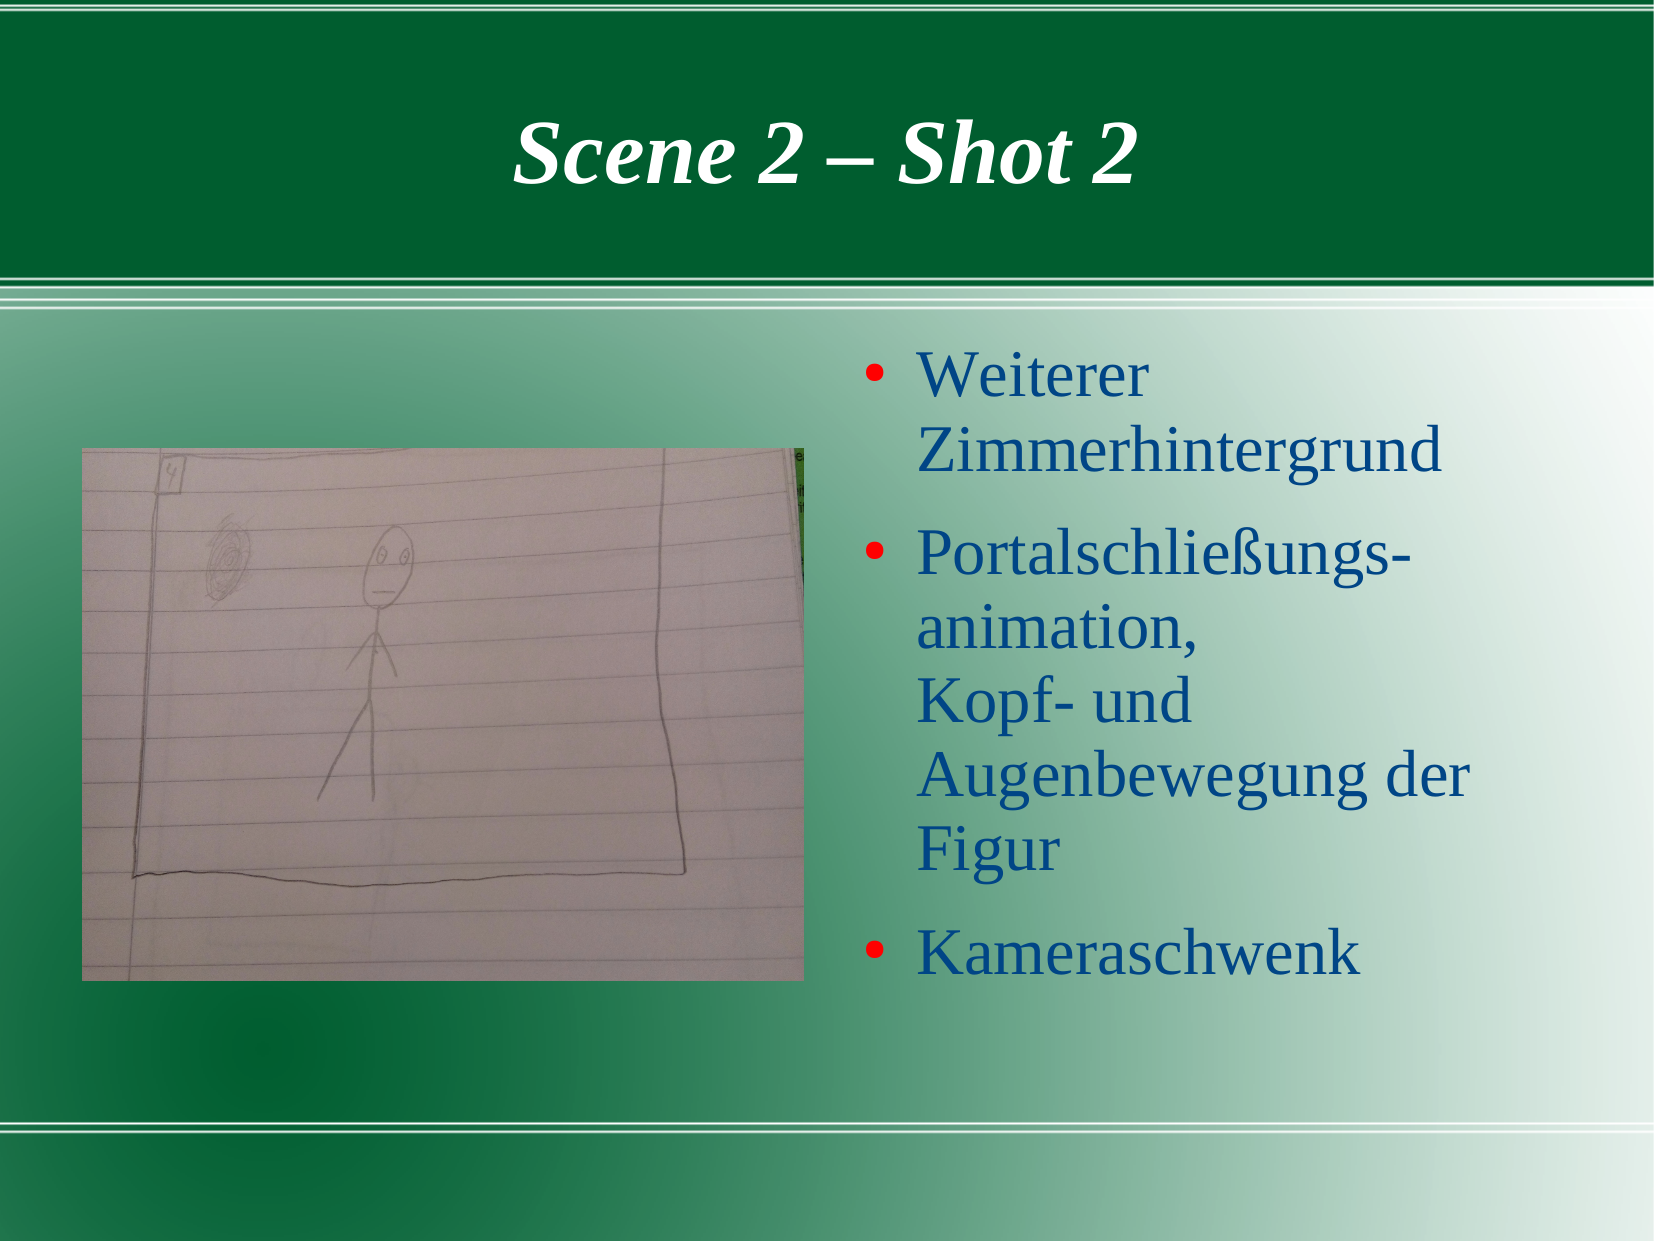

# Scene 2 – Shot 2
Weiterer Zimmerhintergrund
Portalschließungs-animation, Kopf- und Augenbewegung der Figur
Kameraschwenk